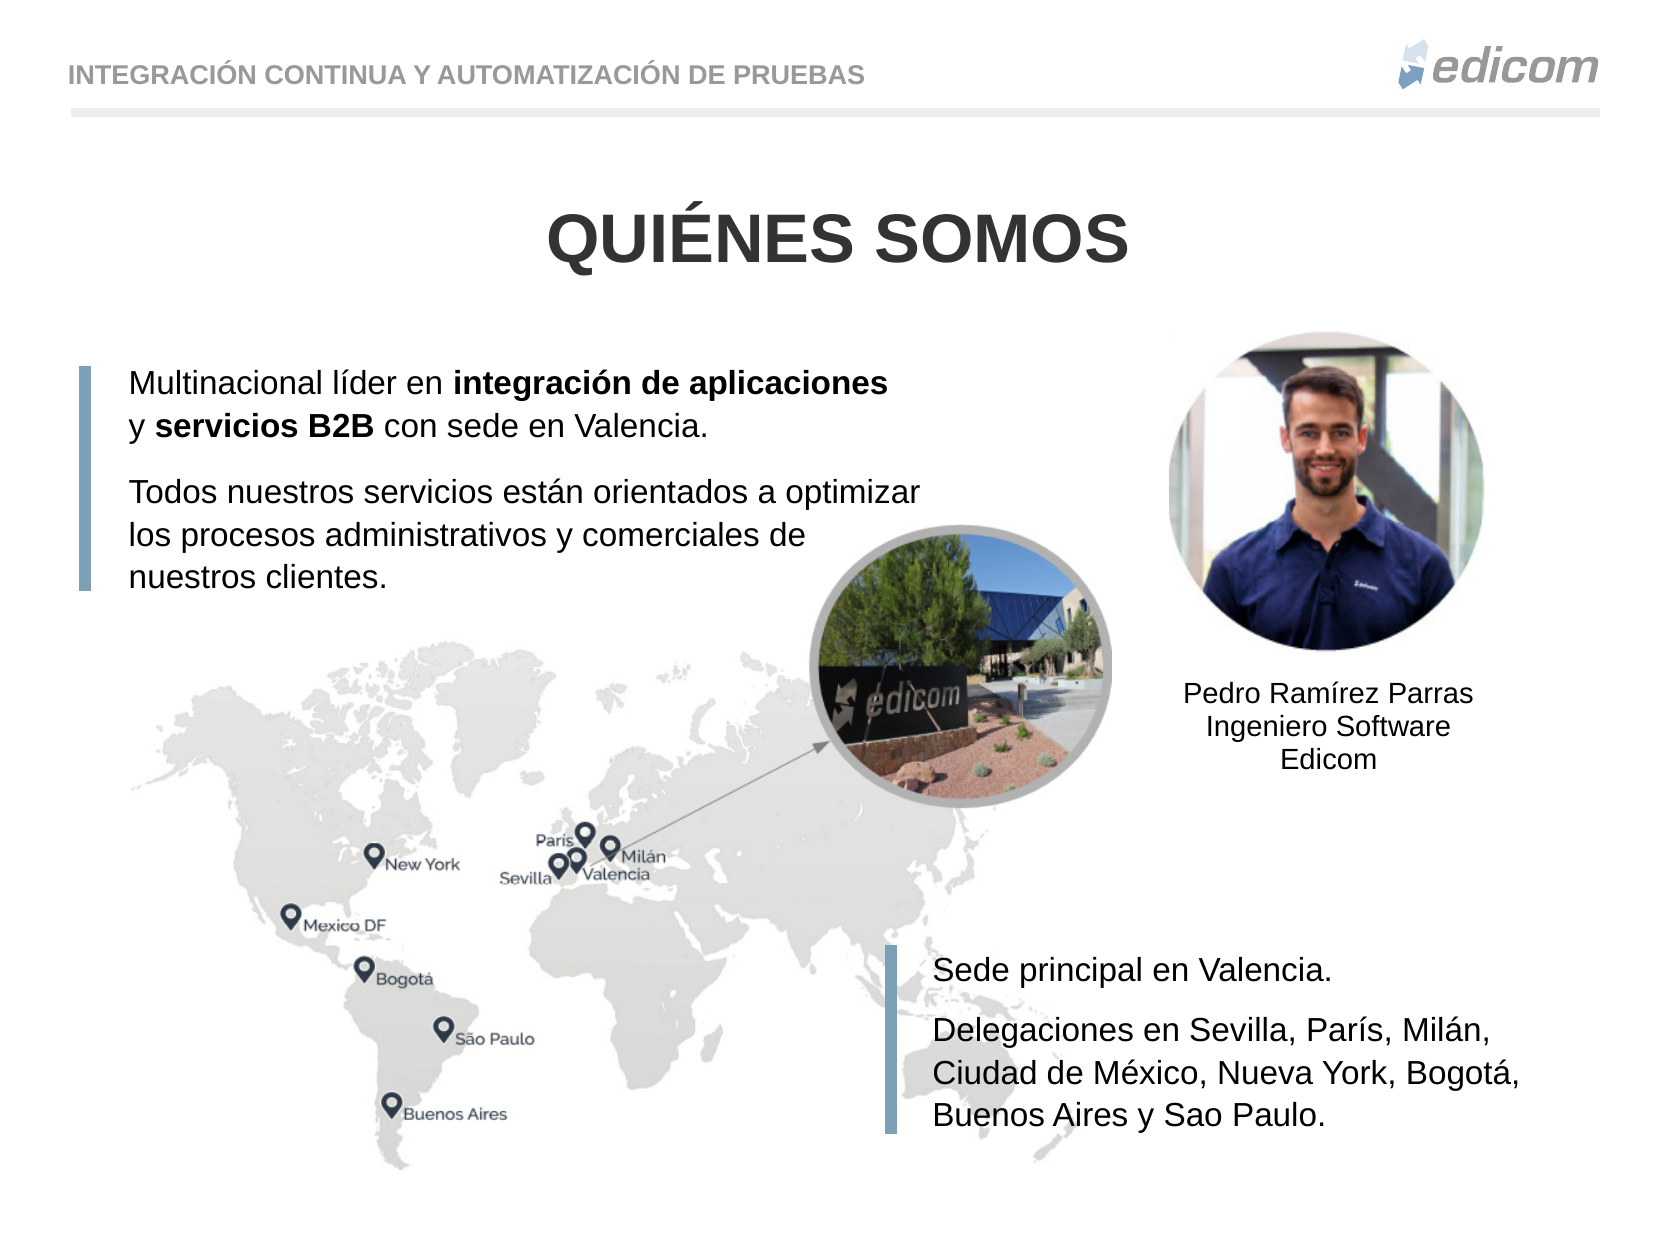

# QUIÉNES SOMOS
Multinacional líder en integración de aplicaciones
y servicios B2B con sede en Valencia.
Todos nuestros servicios están orientados a optimizar los procesos administrativos y comerciales de nuestros clientes.
Pedro Ramírez Parras
Ingeniero Software
Edicom
Sede principal en Valencia.
Delegaciones en Sevilla, París, Milán, Ciudad de México, Nueva York, Bogotá, Buenos Aires y Sao Paulo.